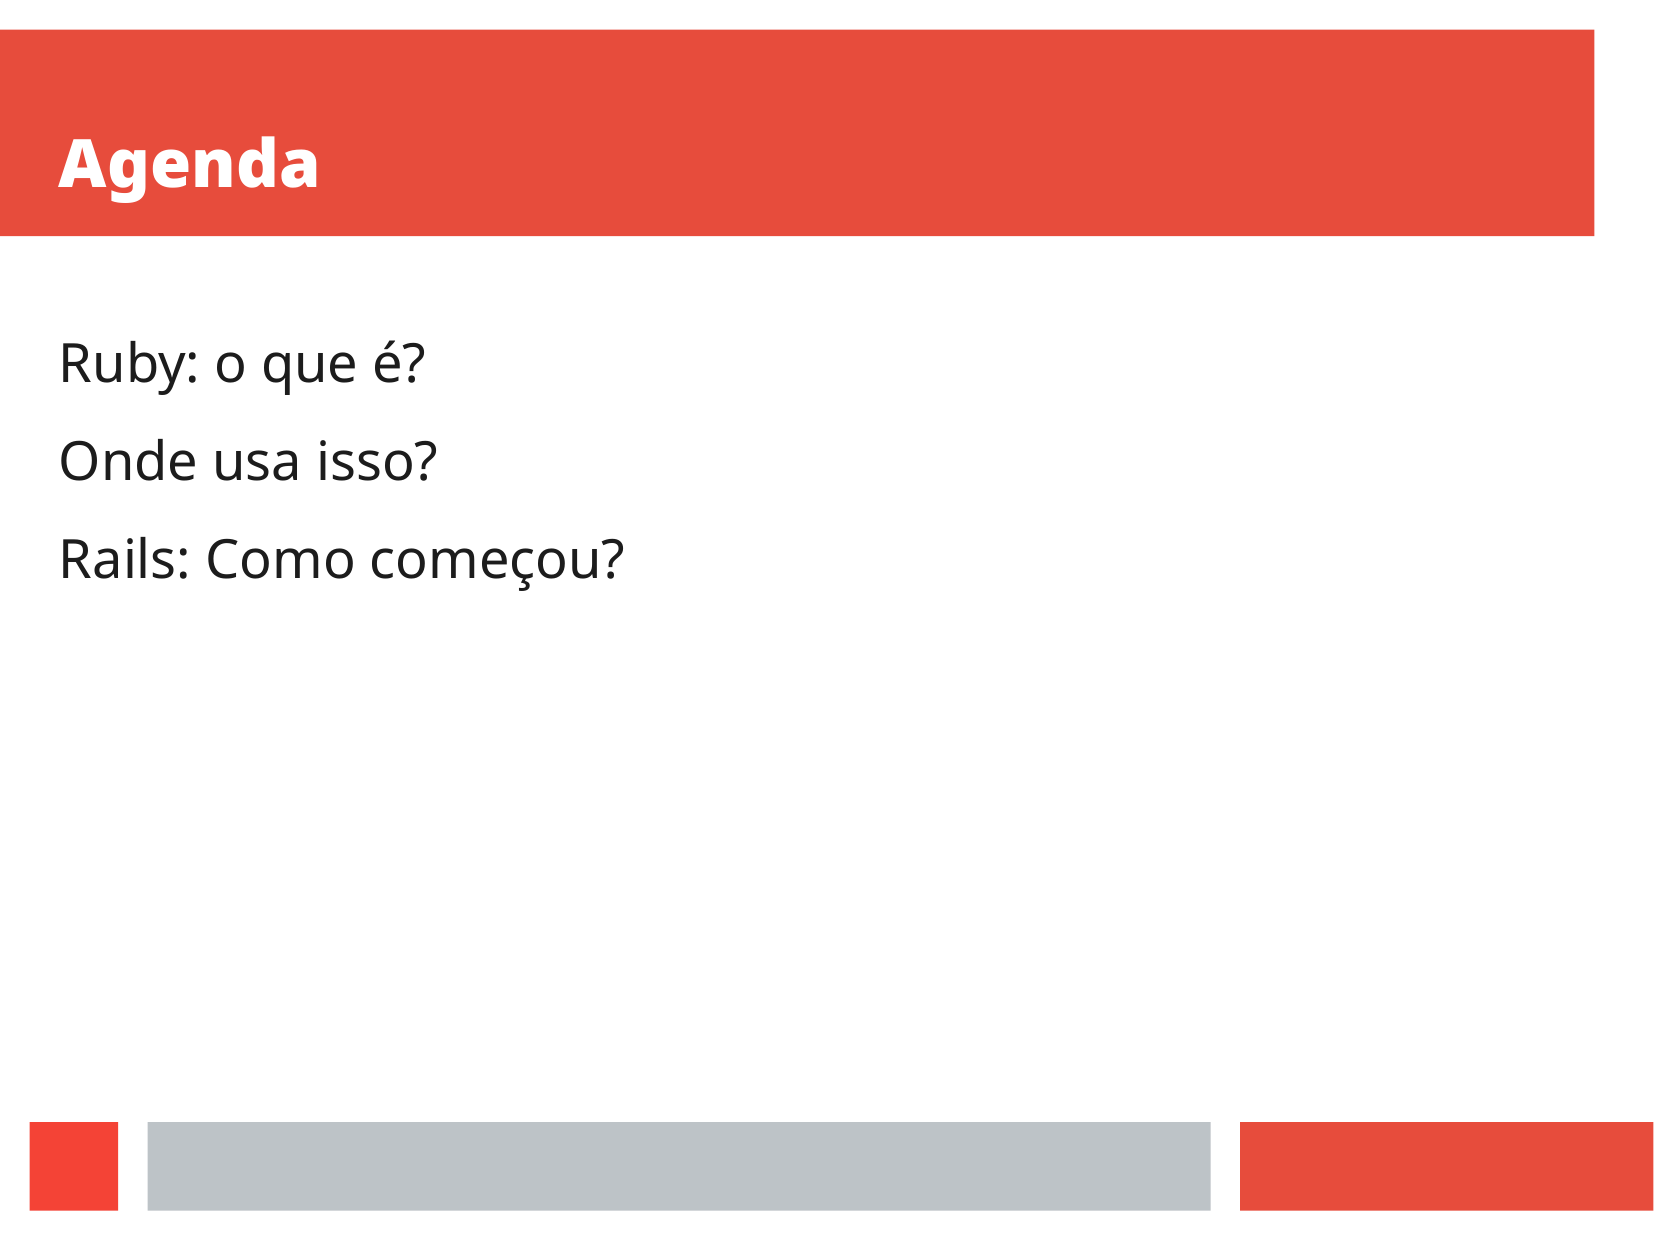

# Agenda
Ruby: o que é?
Onde usa isso?
Rails: Como começou?